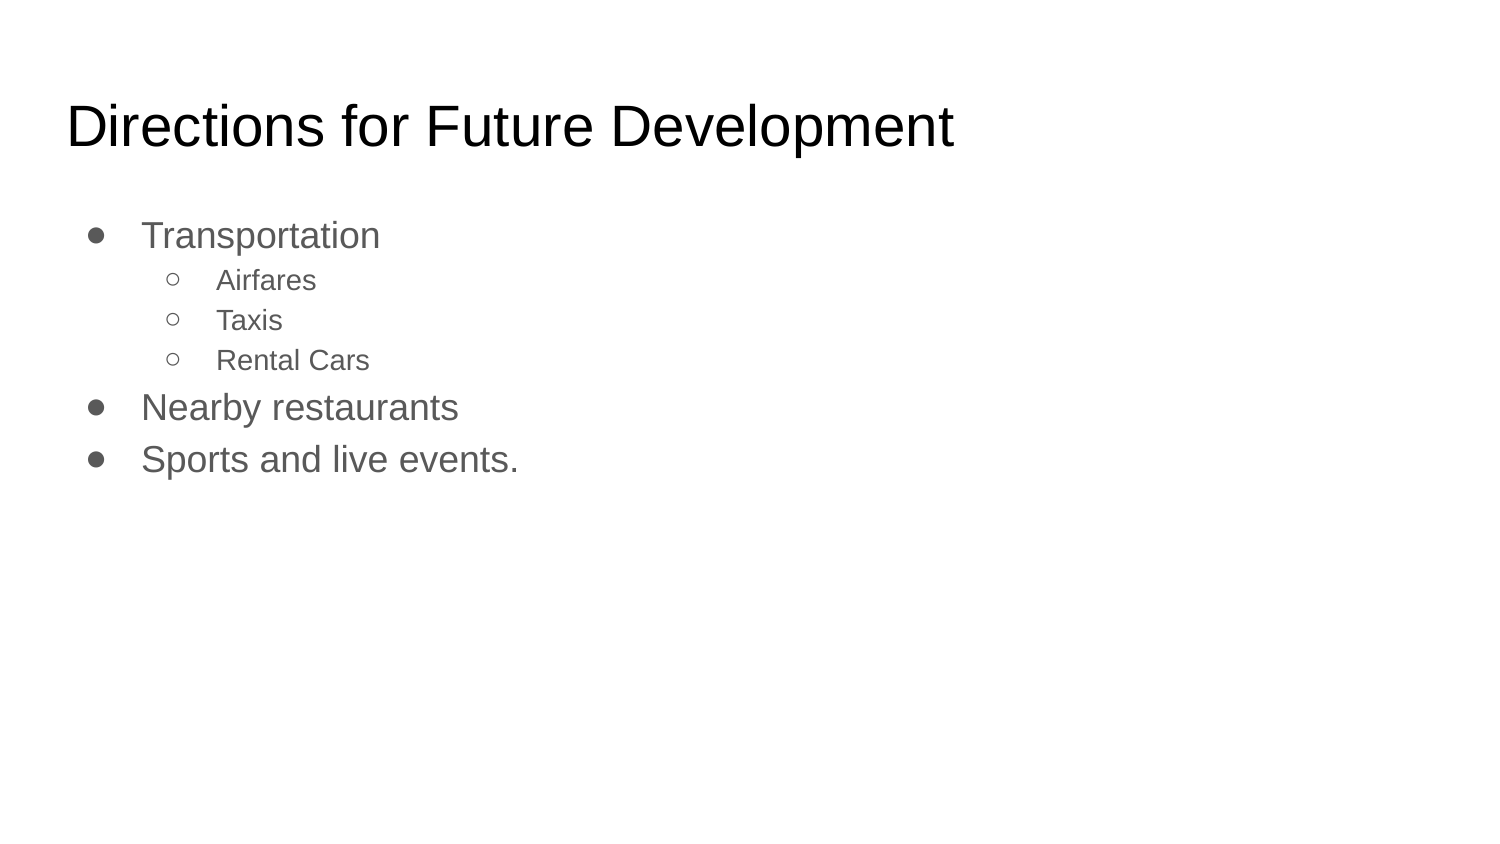

# Directions for Future Development
Transportation
Airfares
Taxis
Rental Cars
Nearby restaurants
Sports and live events.